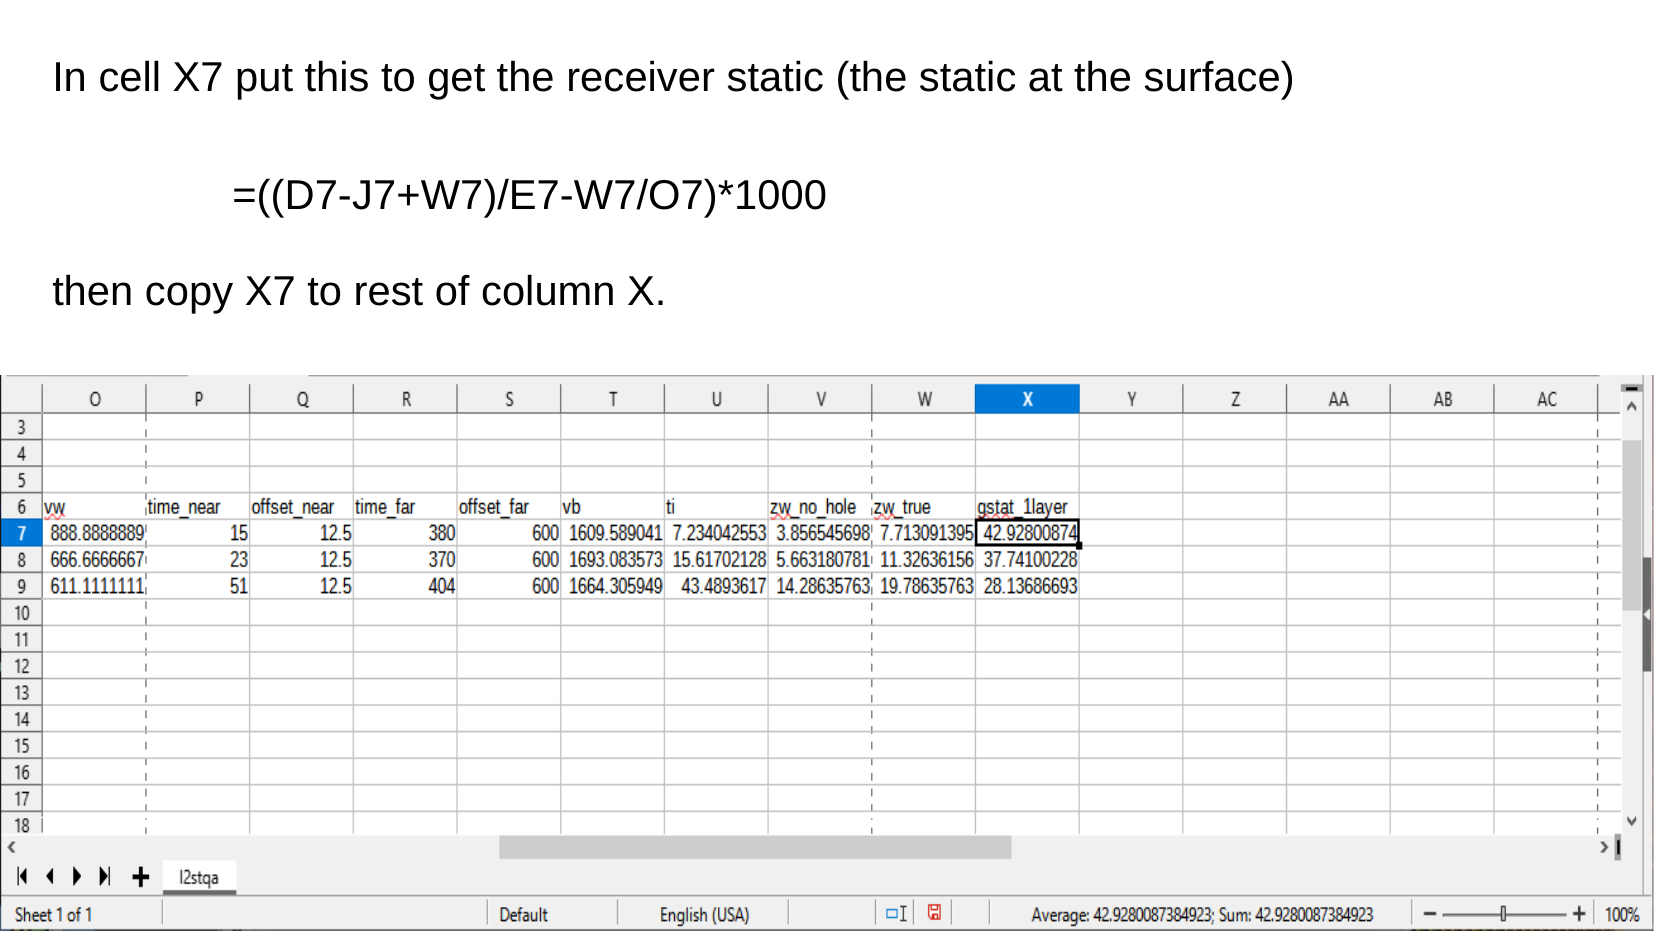

In cell X7 put this to get the receiver static (the static at the surface)
 =((D7-J7+W7)/E7-W7/O7)*1000
then copy X7 to rest of column X.